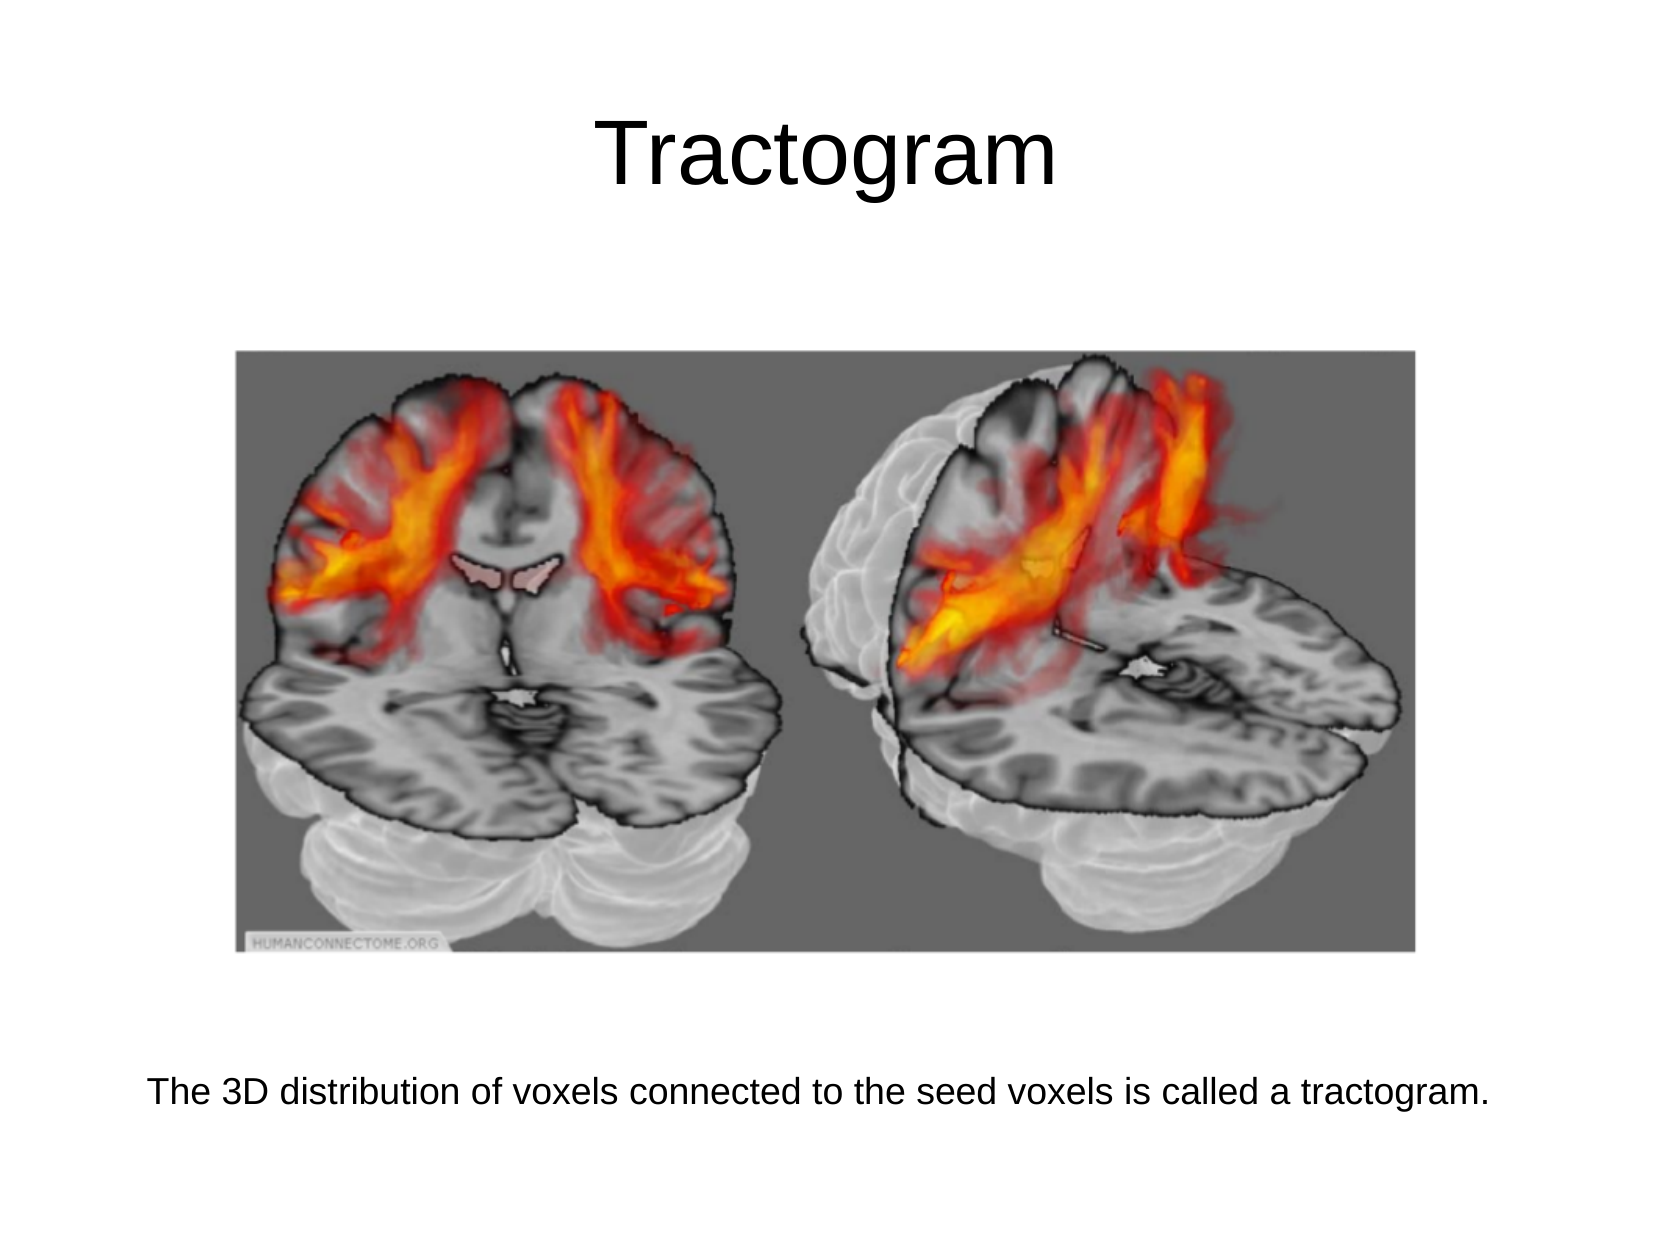

# Tractogram
The 3D distribution of voxels connected to the seed voxels is called a tractogram.